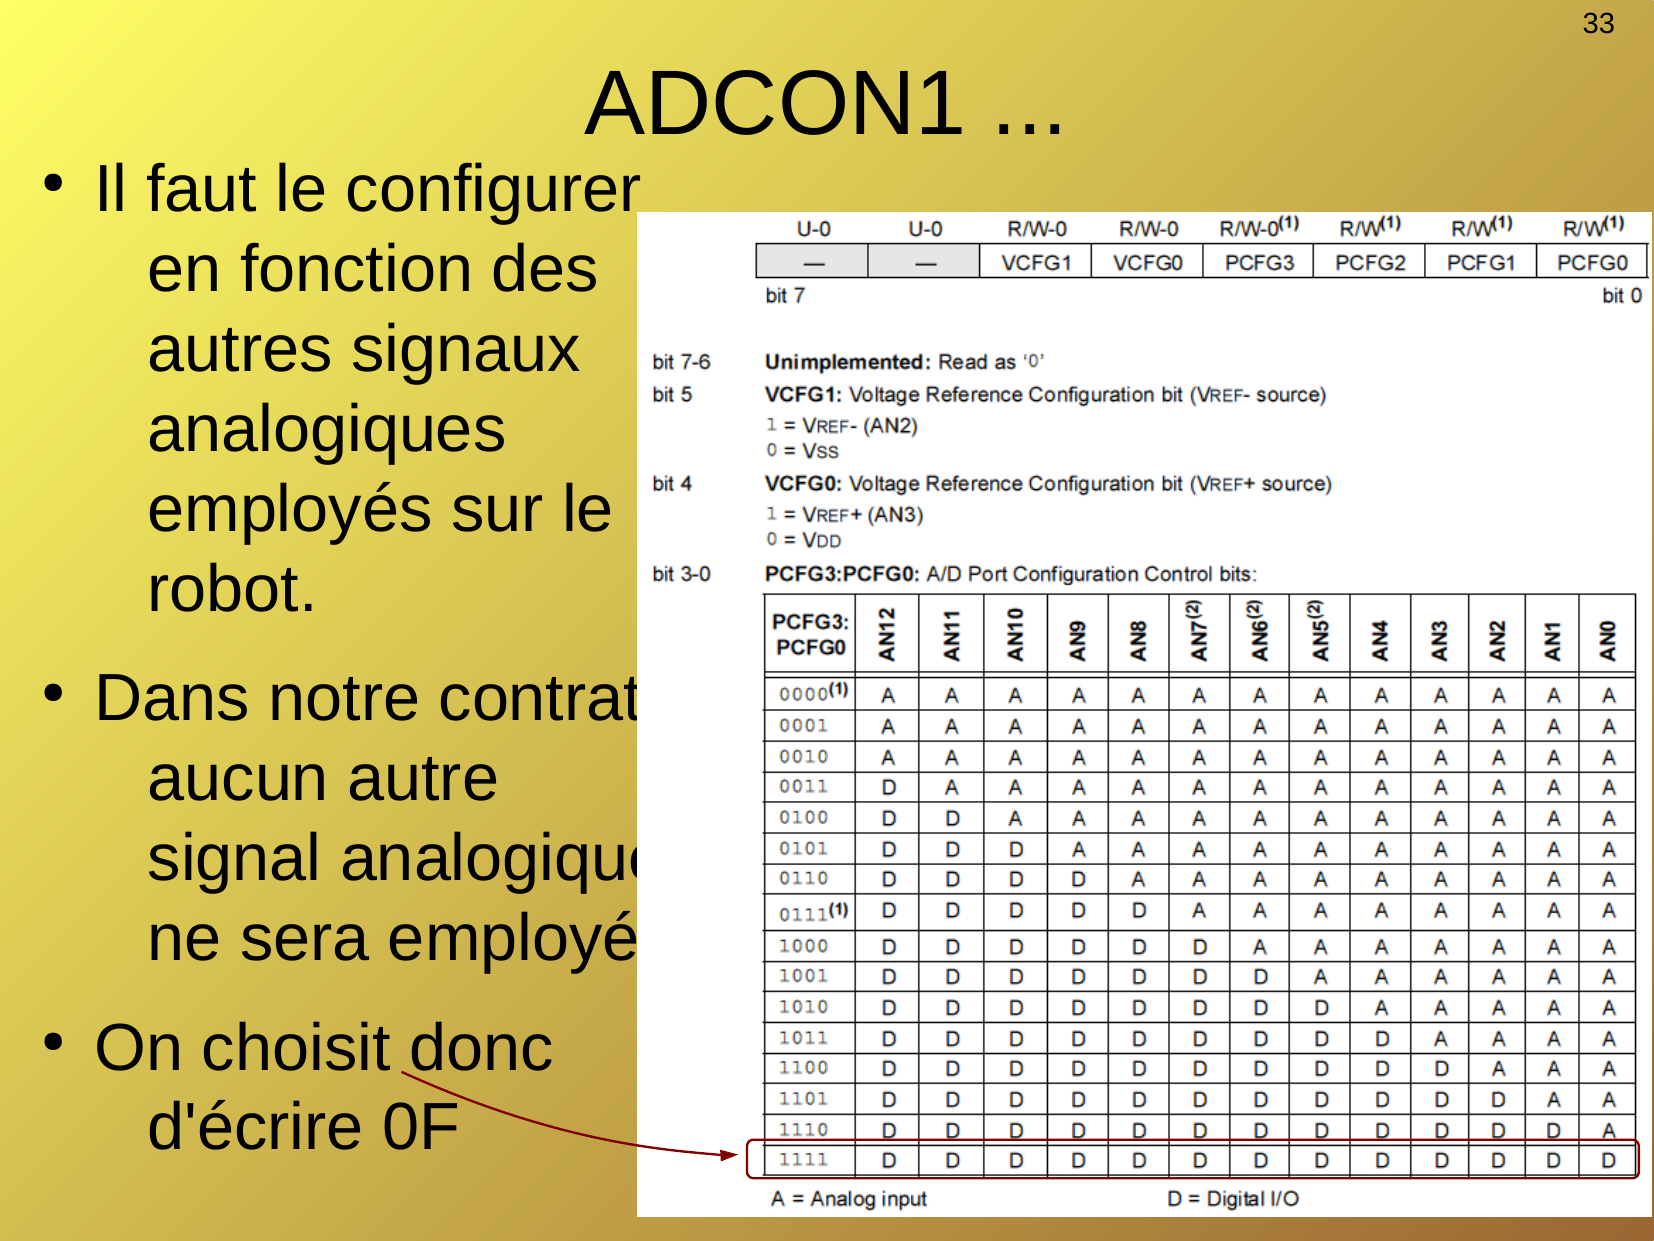

# ADCON1 ...
Il faut le configurer en fonction des autres signaux analogiques employés sur le robot.
Dans notre contrat, aucun autre signal analogique ne sera employé,
On choisit donc d'écrire 0F